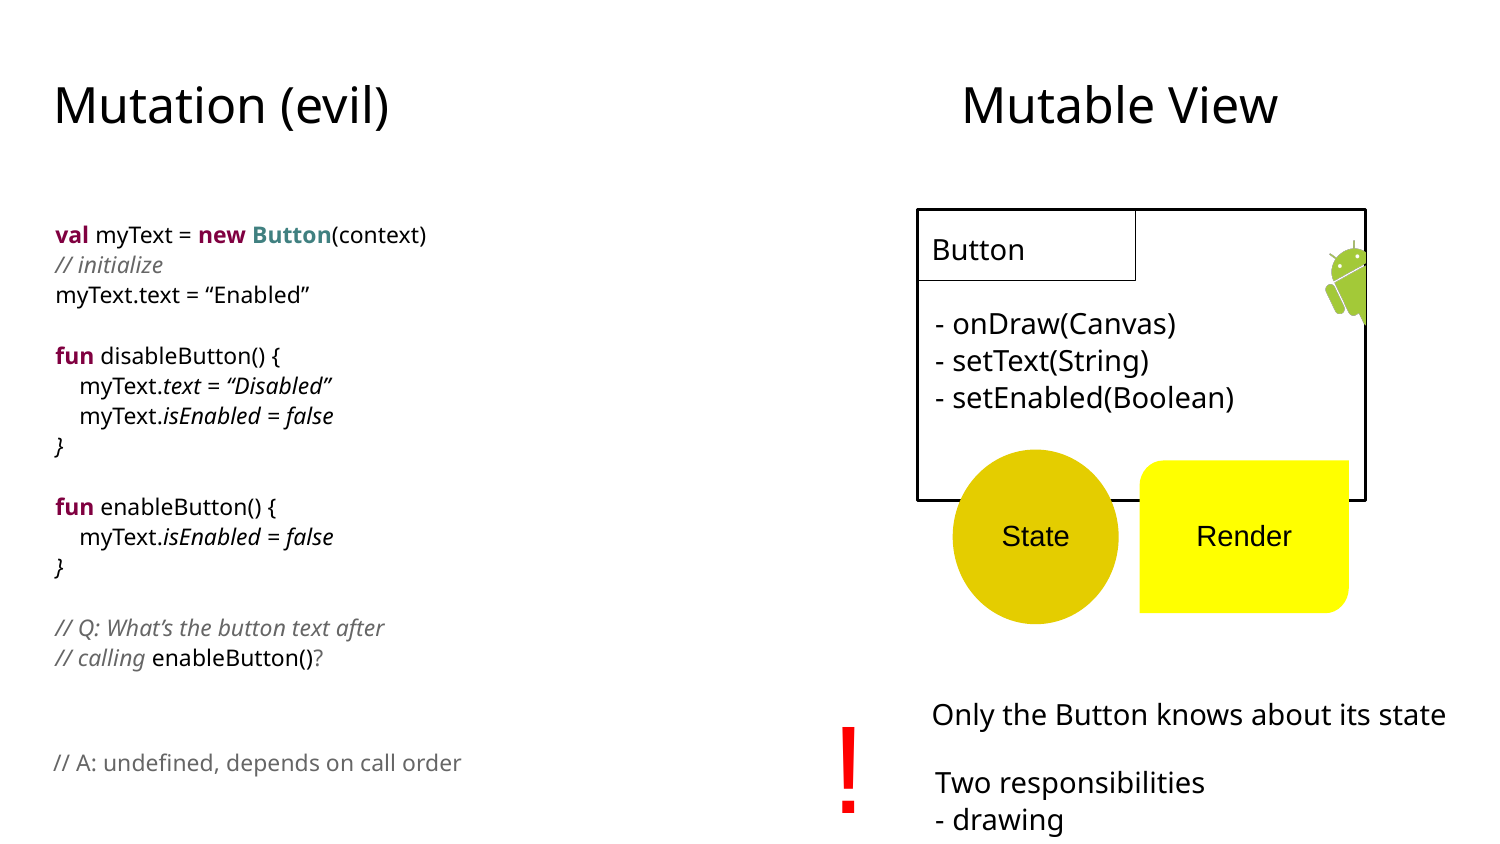

Mutation (evil)
Mutable View
val myText = new Button(context)
Button
// initialize
myText.text = “Enabled”
- onDraw(Canvas)
fun disableButton() {
- setText(String)
 myText.text = “Disabled”
- setEnabled(Boolean)
 myText.isEnabled = false
}
fun enableButton() {
State
Render
 myText.isEnabled = false
}
// Q: What’s the button text after
// calling enableButton()?
Only the Button knows about its state
!
// A: undefined, depends on call order
Two responsibilities
- drawing
- owning state